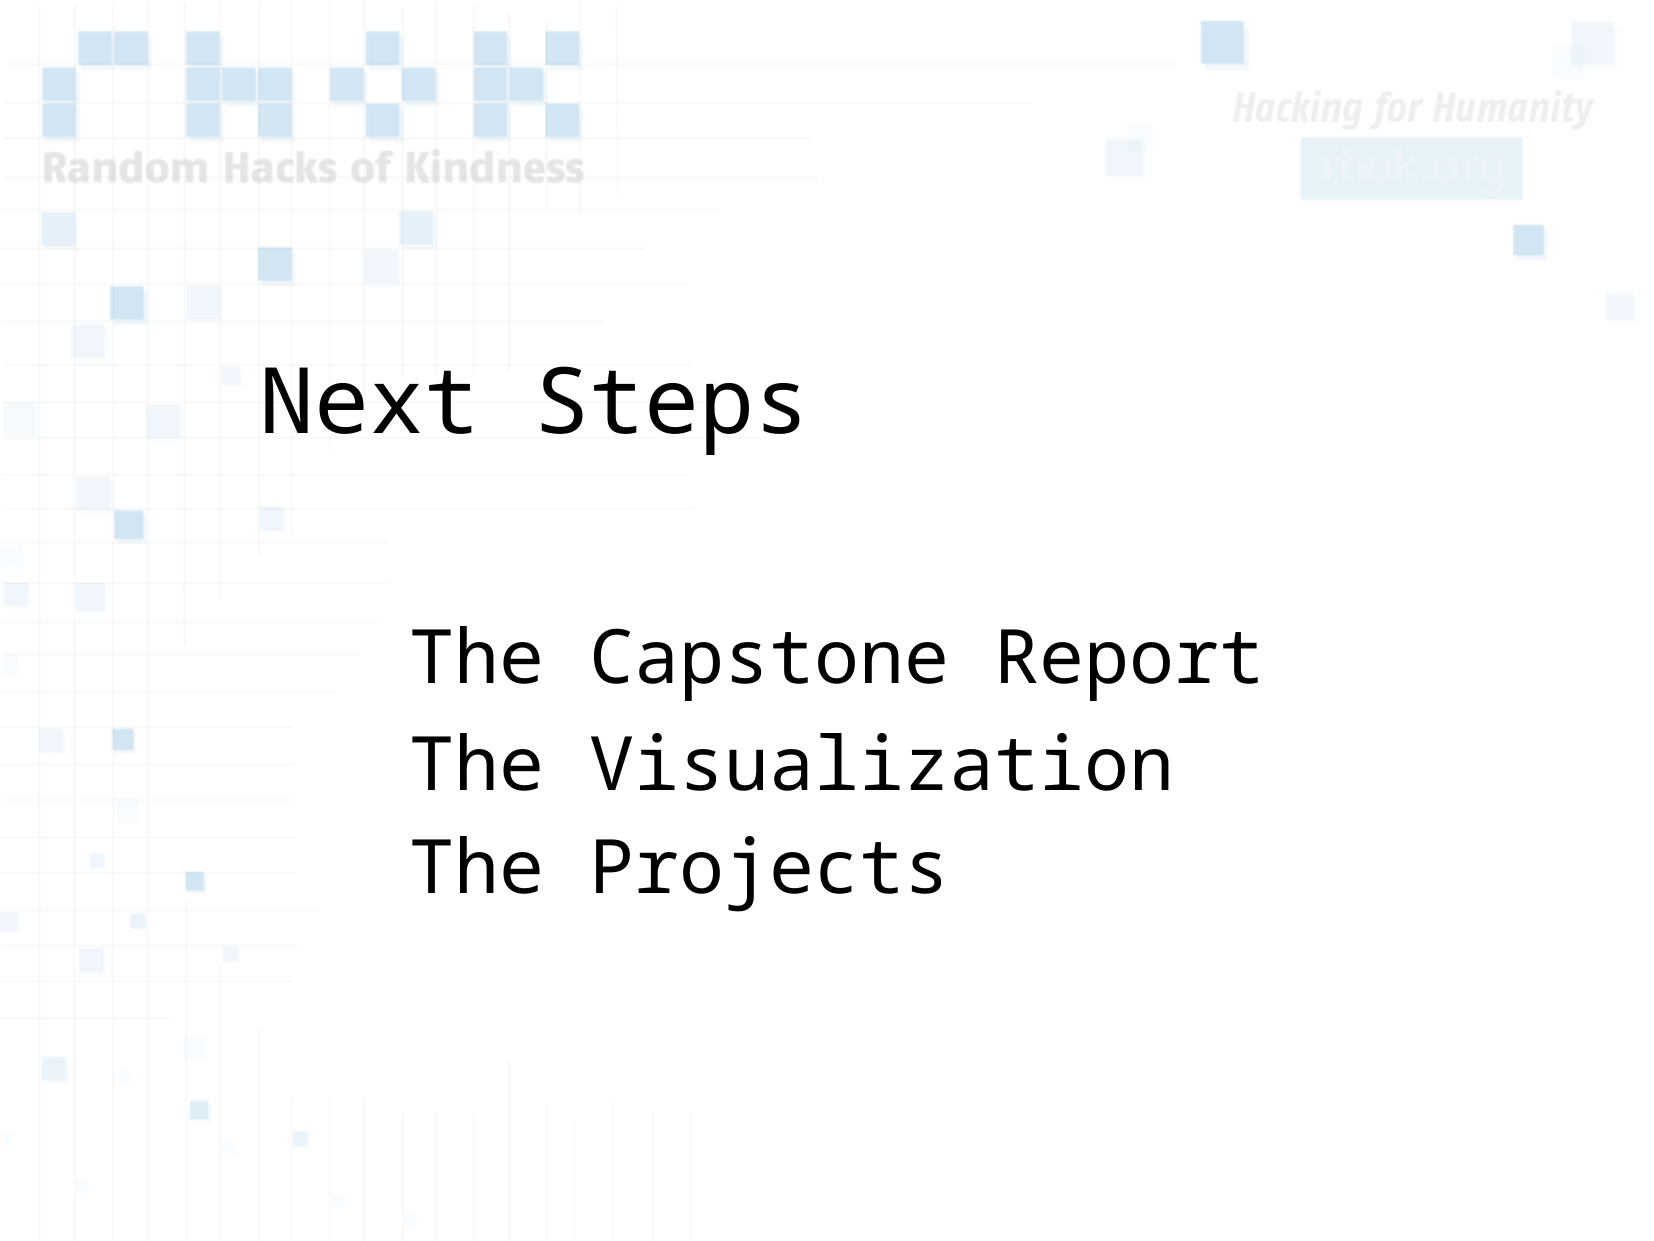

# Next Steps The Capstone Report The Visualization The Projects